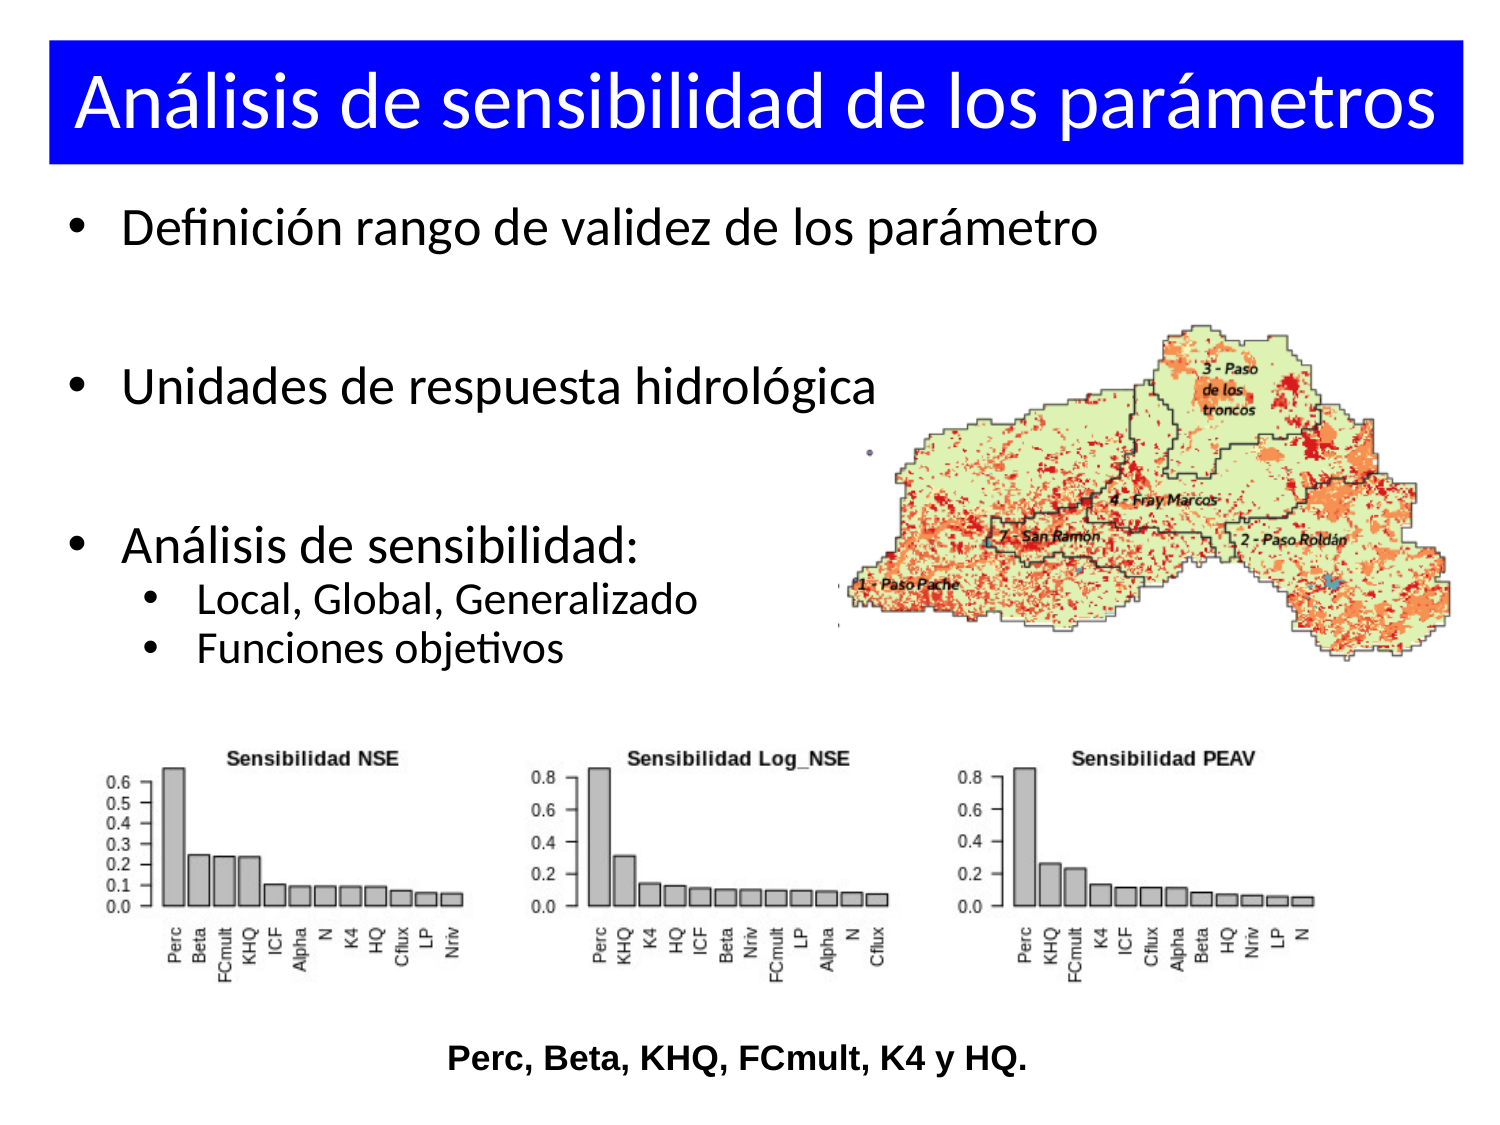

# Análisis de sensibilidad de los parámetros
Definición rango de validez de los parámetro
Unidades de respuesta hidrológica
Análisis de sensibilidad:
Local, Global, Generalizado
Funciones objetivos
Perc, Beta, KHQ, FCmult, K4 y HQ.